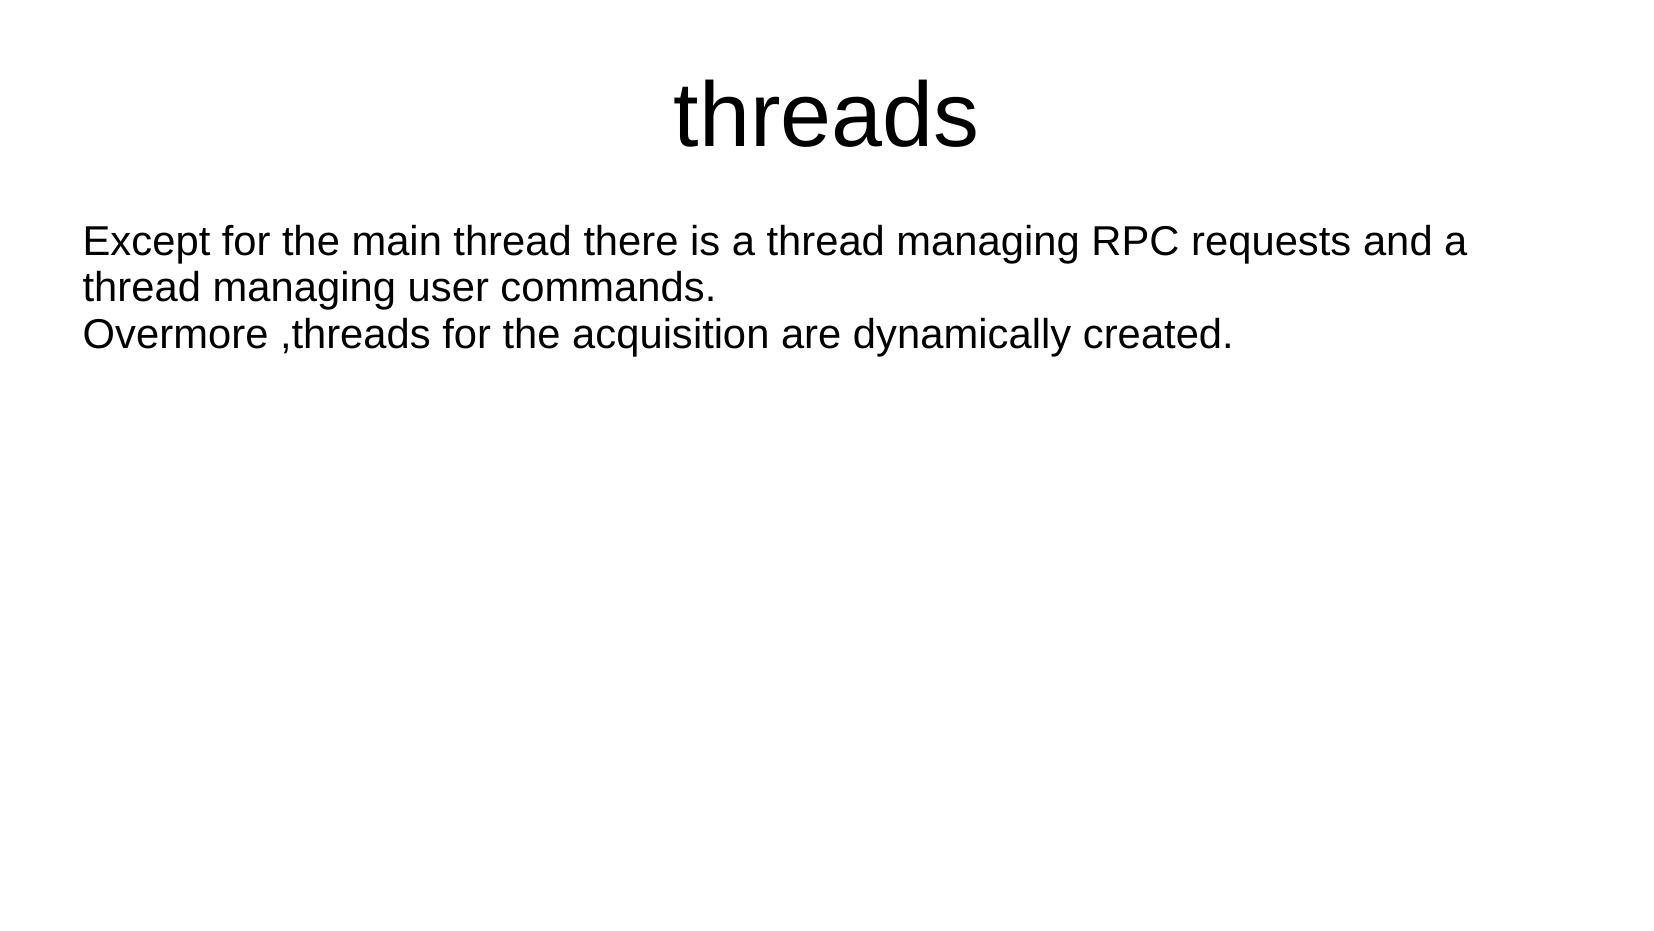

# threads
Except for the main thread there is a thread managing RPC requests and a thread managing user commands.
Overmore ,threads for the acquisition are dynamically created.